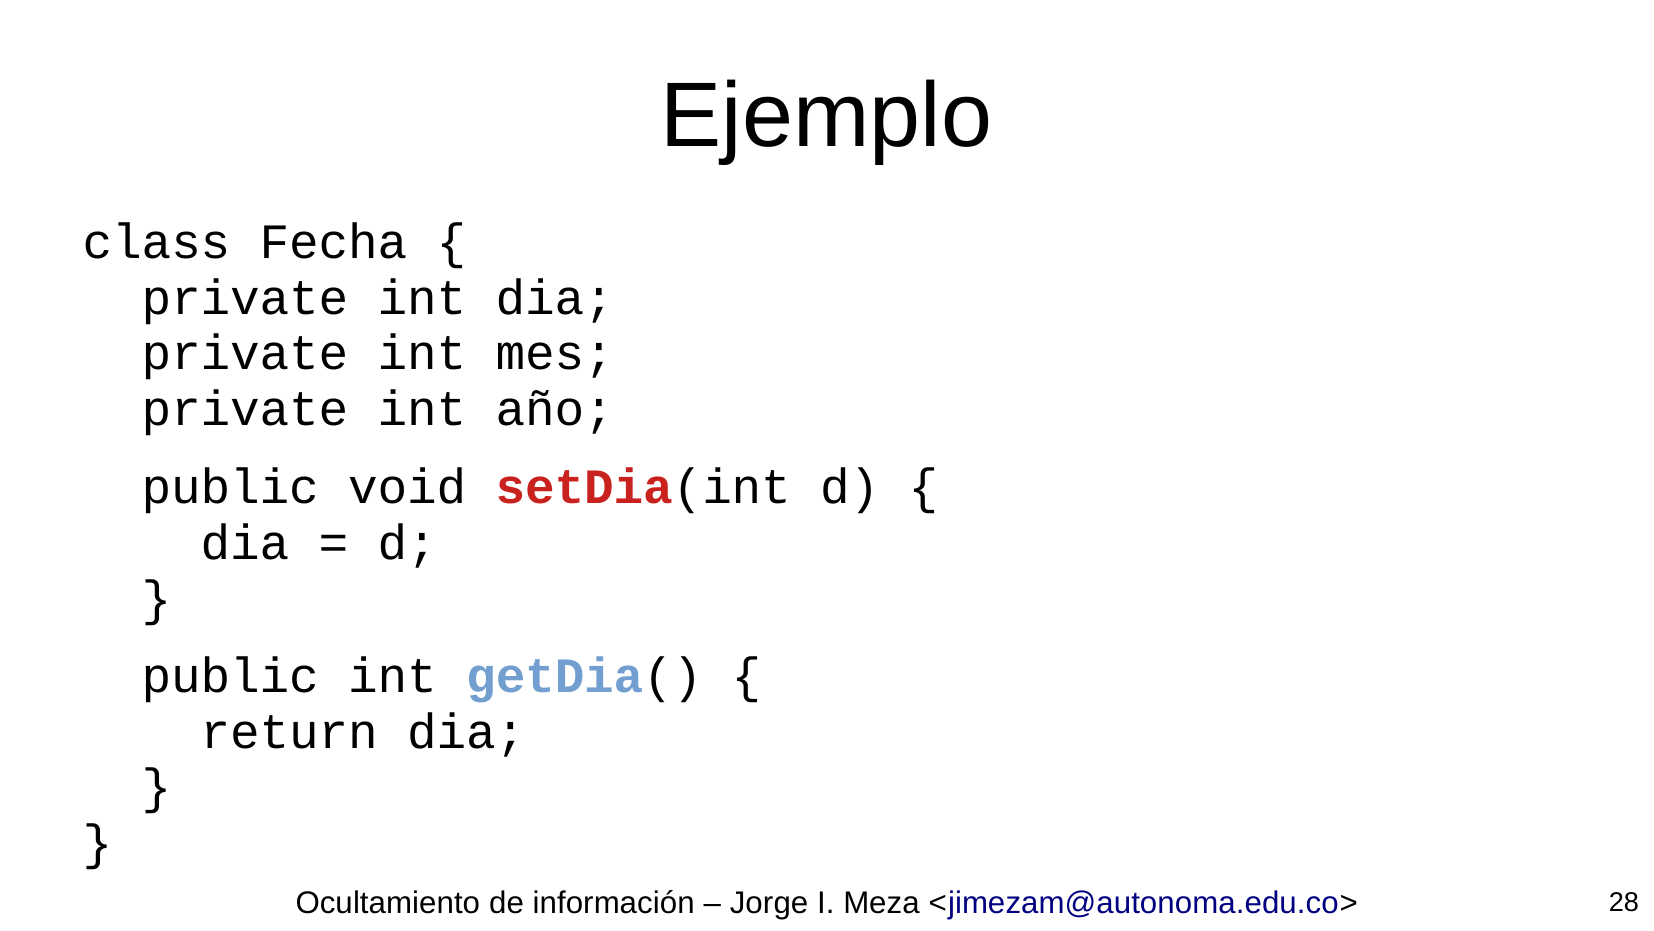

# Ejemplo
class Fecha {
 private int dia;
 private int mes;
 private int año;
 public void setDia(int d) {
 dia = d;
 }
 public int getDia() {
 return dia;
 }
}